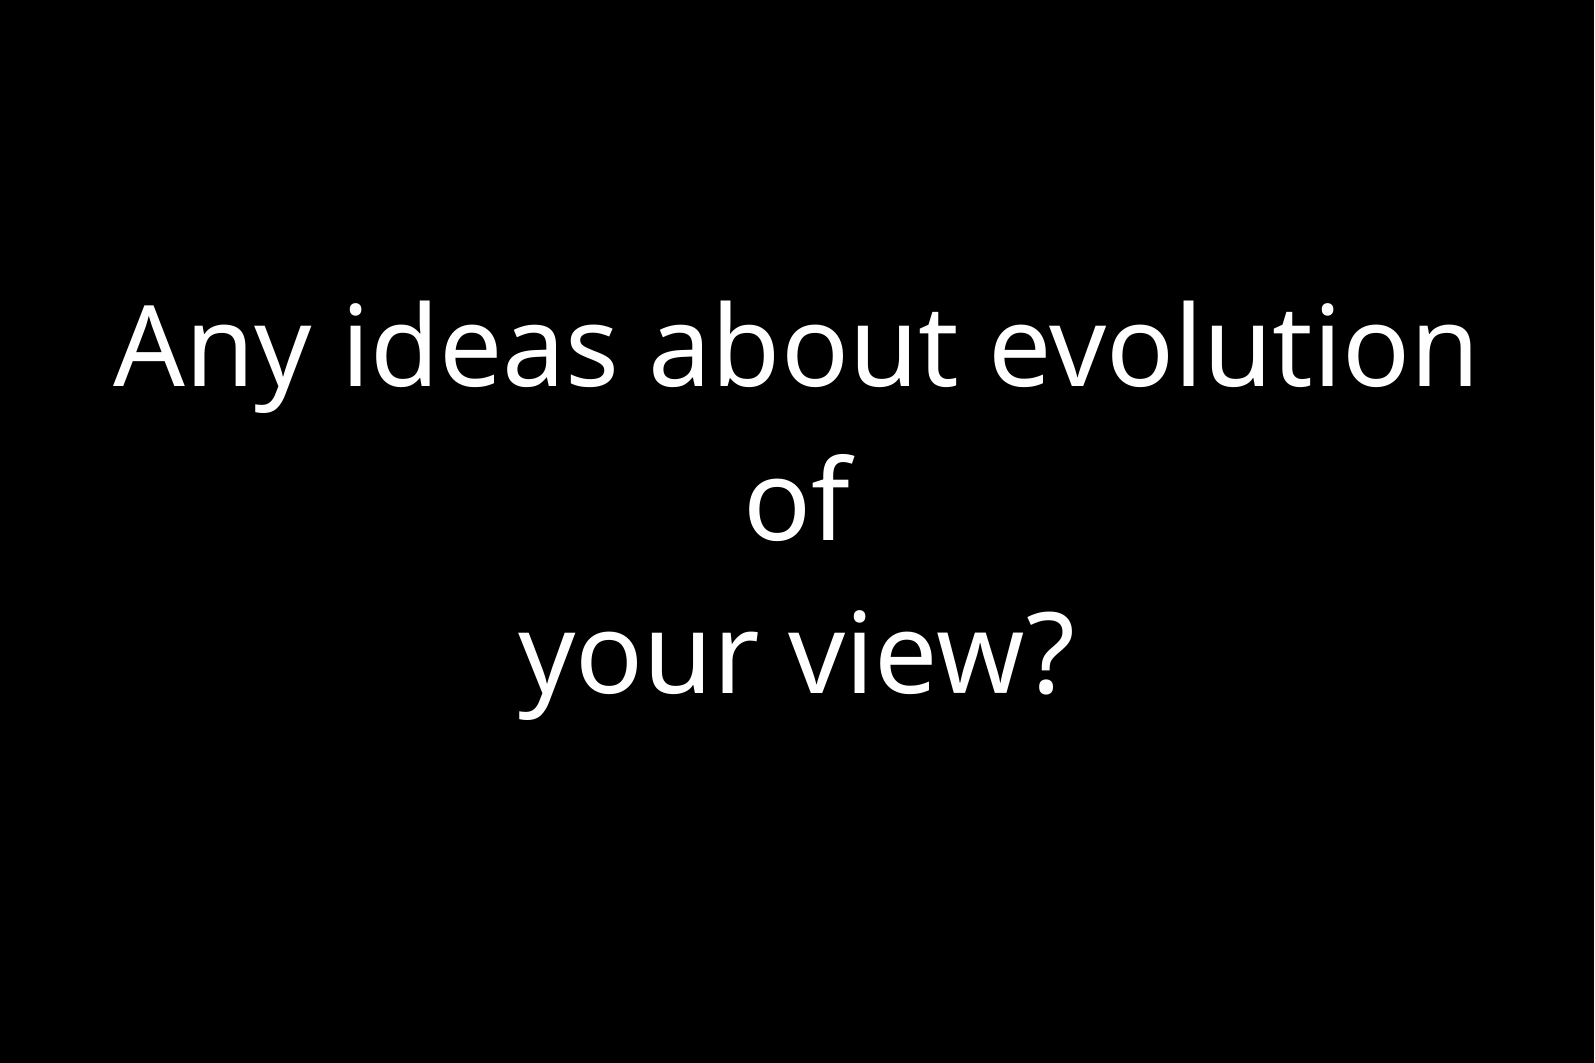

# Any ideas about evolution of
your view?